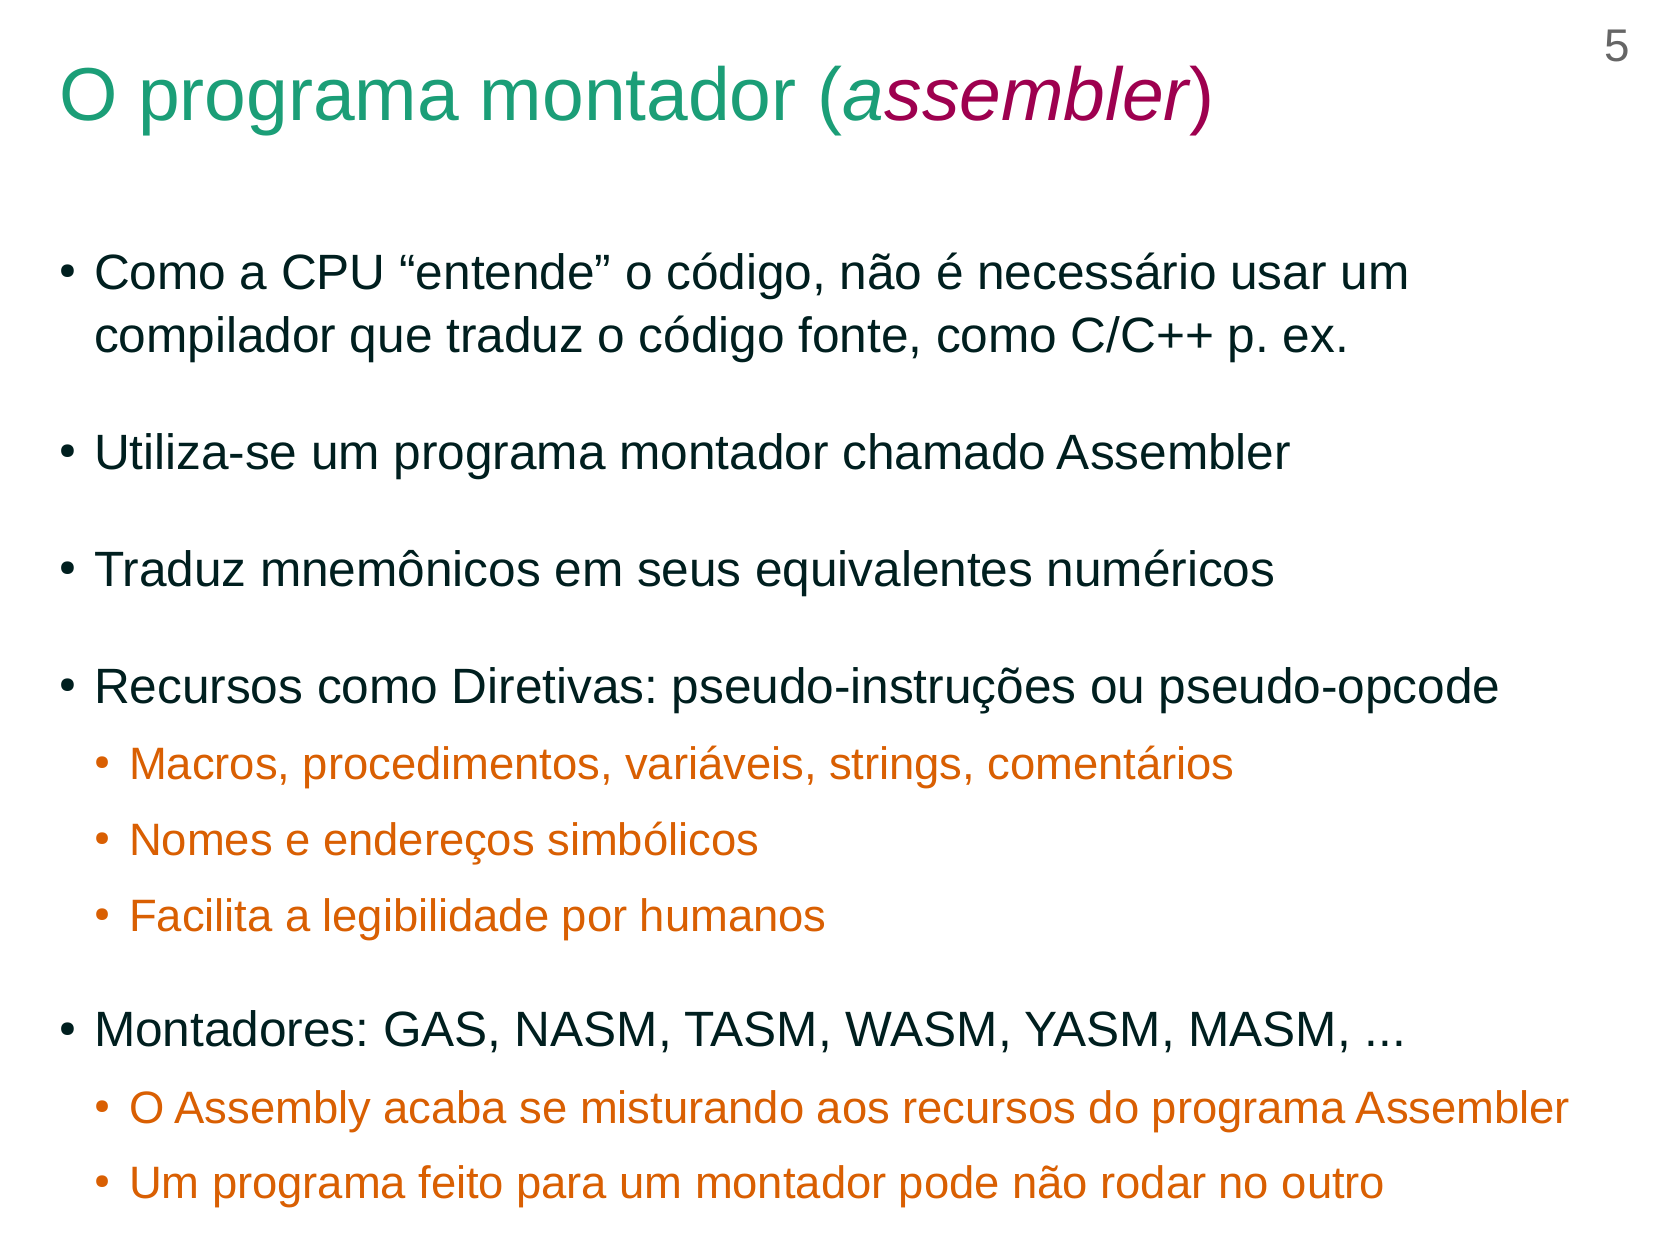

5
# O programa montador (assembler)
Como a CPU “entende” o código, não é necessário usar um compilador que traduz o código fonte, como C/C++ p. ex.
Utiliza-se um programa montador chamado Assembler
Traduz mnemônicos em seus equivalentes numéricos
Recursos como Diretivas: pseudo-instruções ou pseudo-opcode
Macros, procedimentos, variáveis, strings, comentários
Nomes e endereços simbólicos
Facilita a legibilidade por humanos
Montadores: GAS, NASM, TASM, WASM, YASM, MASM, ...
O Assembly acaba se misturando aos recursos do programa Assembler
Um programa feito para um montador pode não rodar no outro